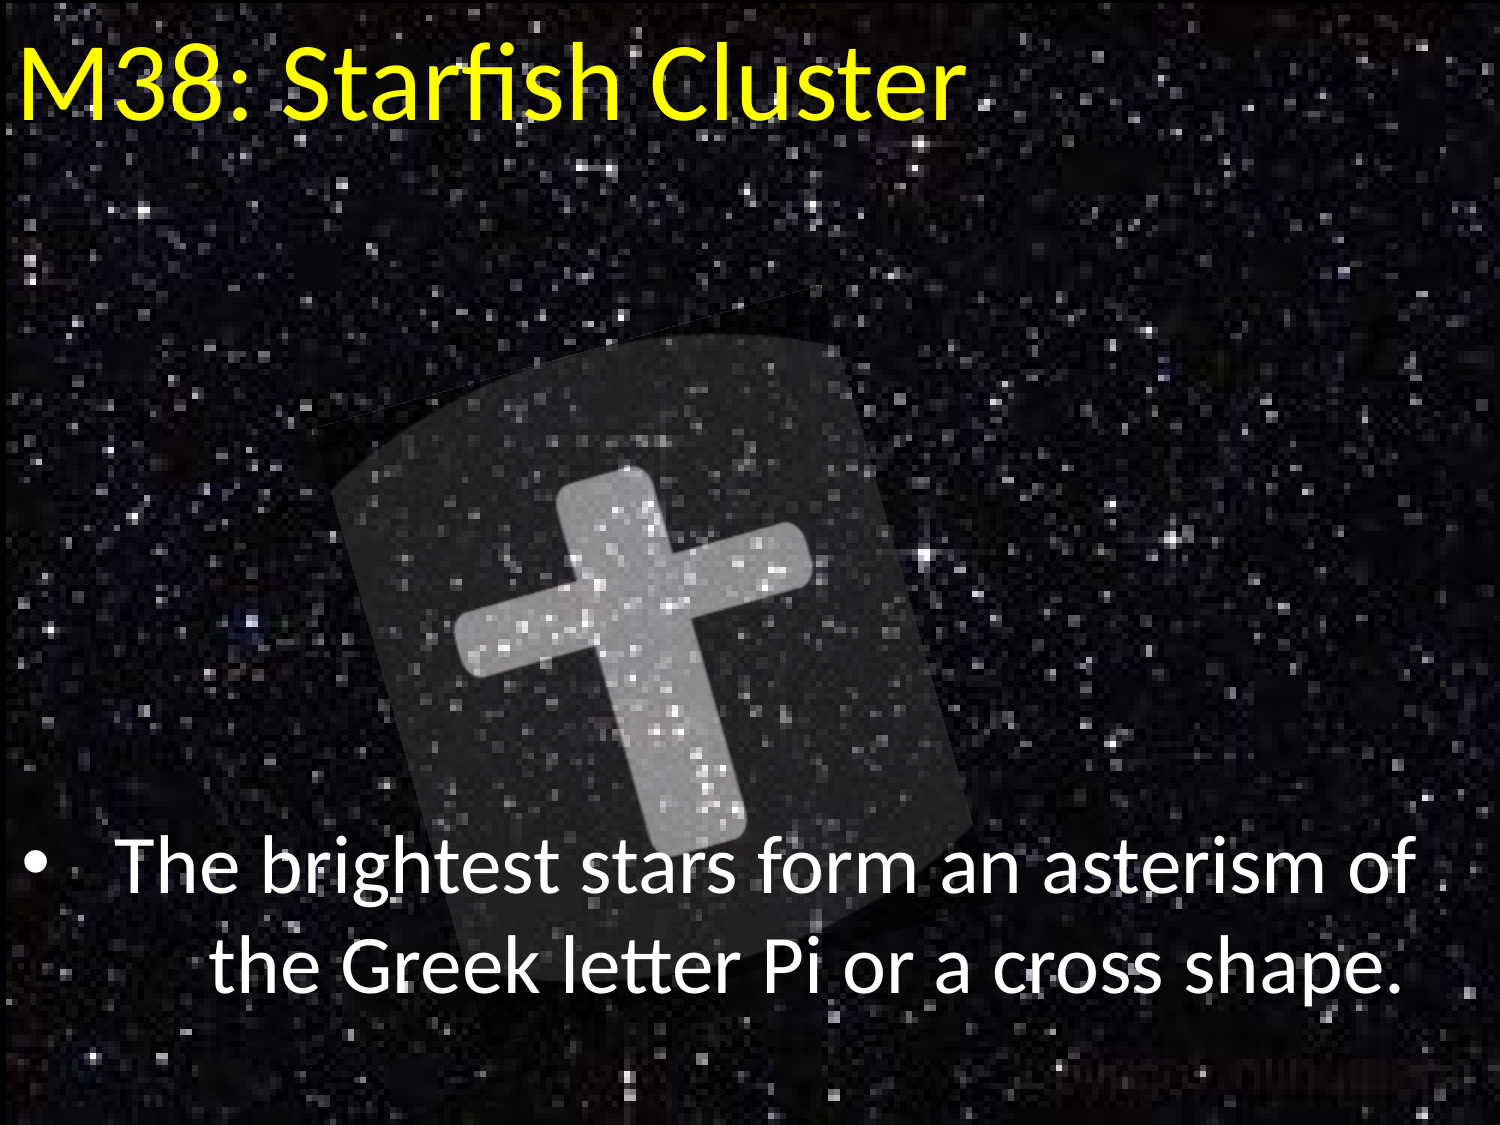

M38: Starfish Cluster
The brightest stars form an asterism of the Greek letter Pi or a cross shape.